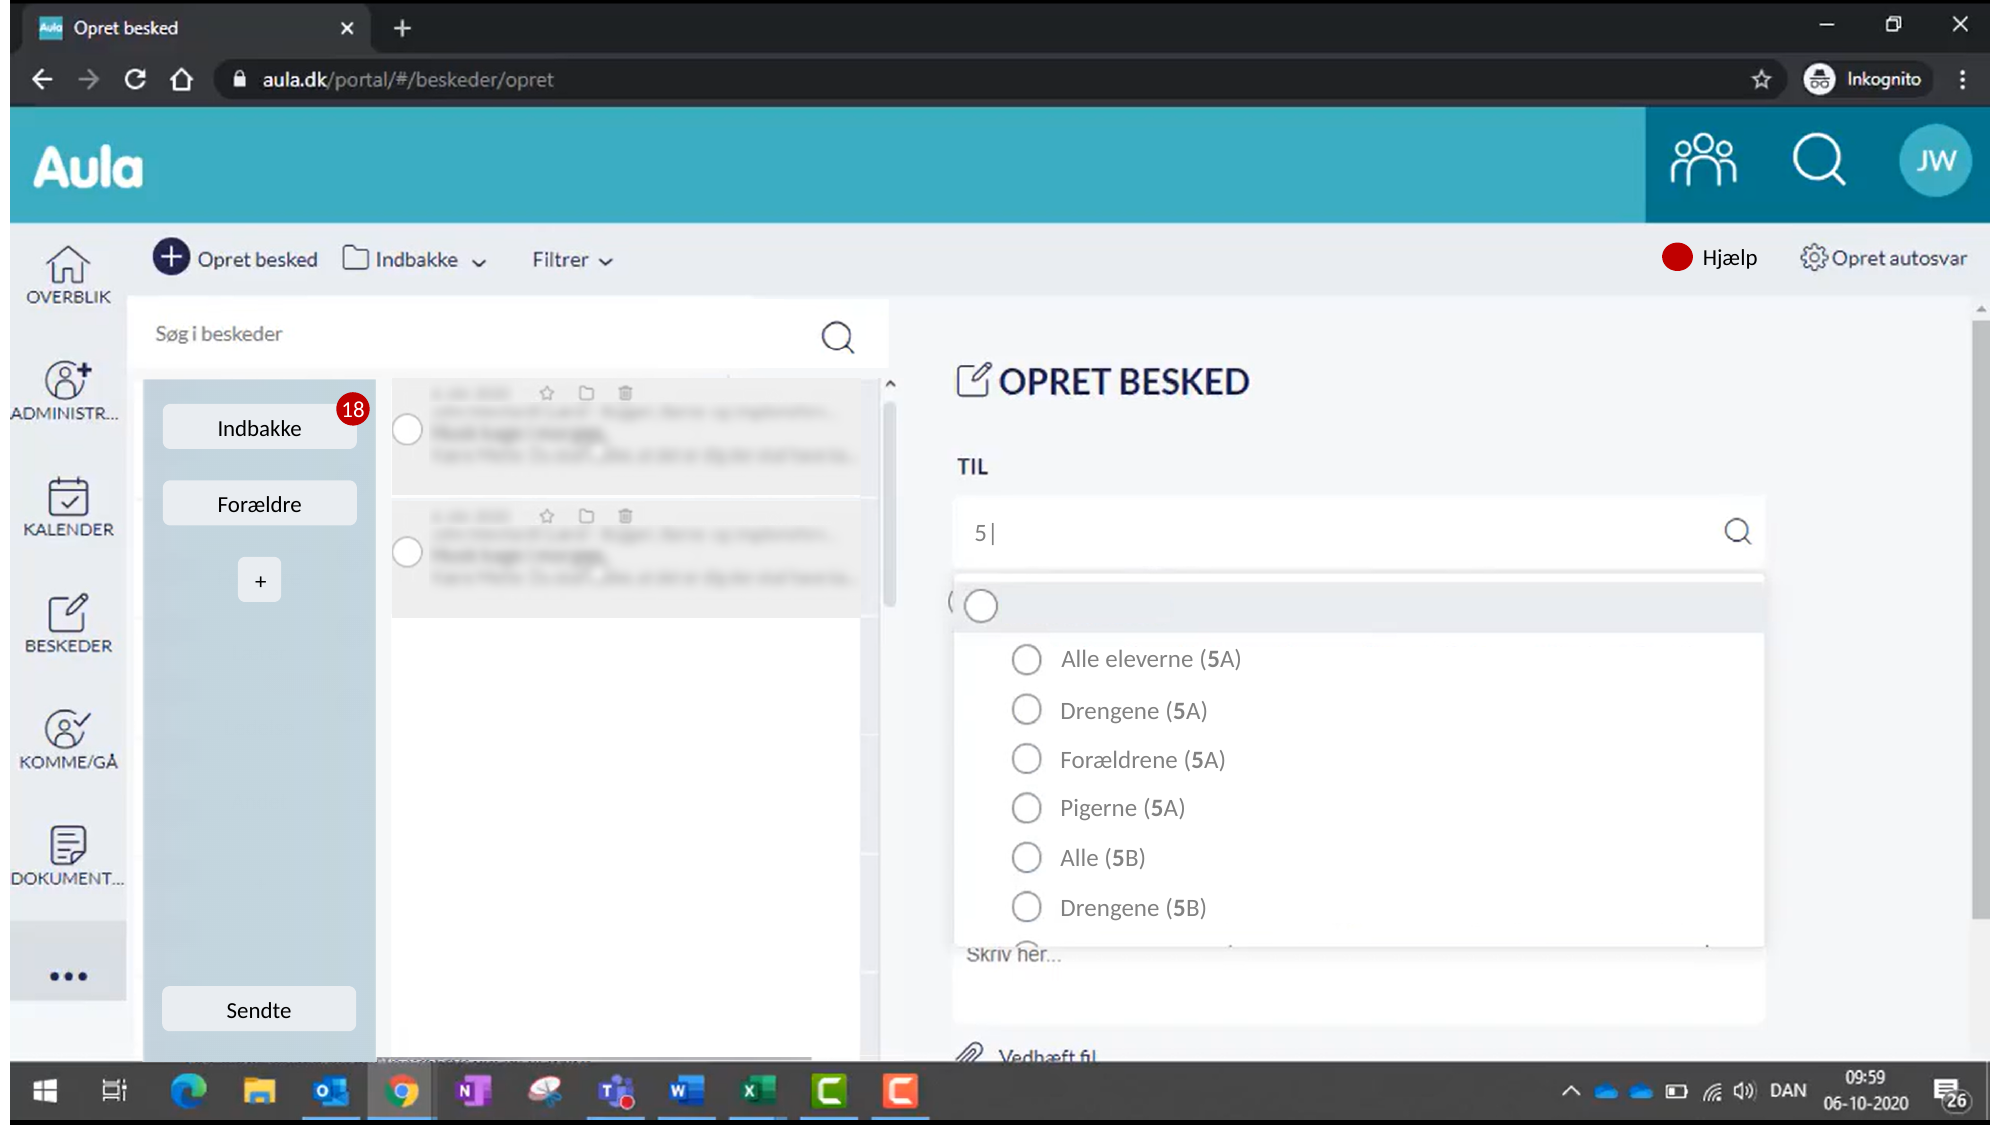

Hjælp
18
6
6
Indbakke
Indbakke
Indbakke
2
2
Elever
Elever
Forældre
5|
2
2
Forældre
Forældre
+
1
1
Lærer
Lærer
Alle eleverne (5A)
Drengene (5A)
1
1
Ledelse
Ledelse
Forældrene (5A)
Andet
Andet
Pigerne (5A)
Alle (5B)
+
+
Drengene (5B)
Sendte